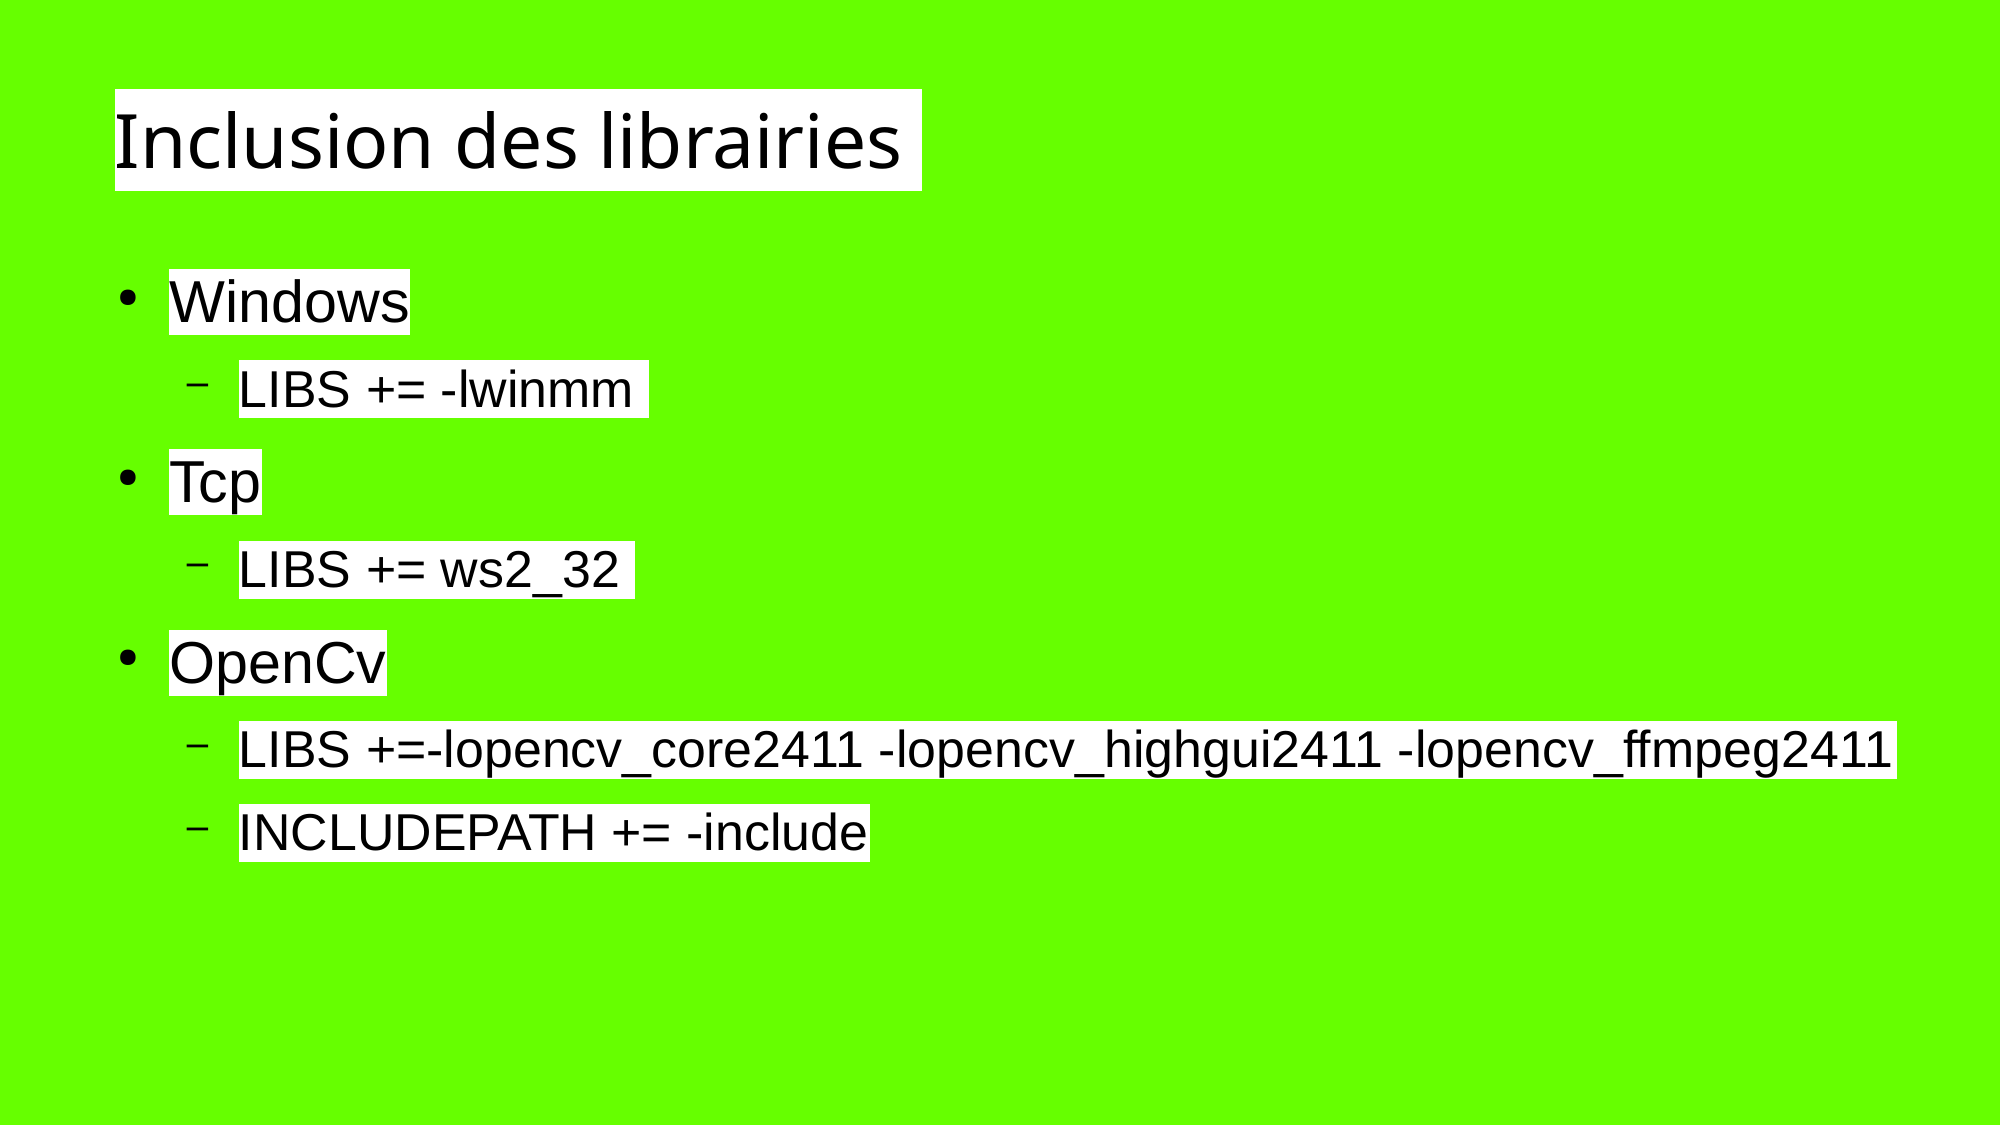

# Inclusion des librairies
Windows
LIBS += -lwinmm
Tcp
LIBS += ws2_32
OpenCv
LIBS +=-lopencv_core2411 -lopencv_highgui2411 -lopencv_ffmpeg2411
INCLUDEPATH += -include